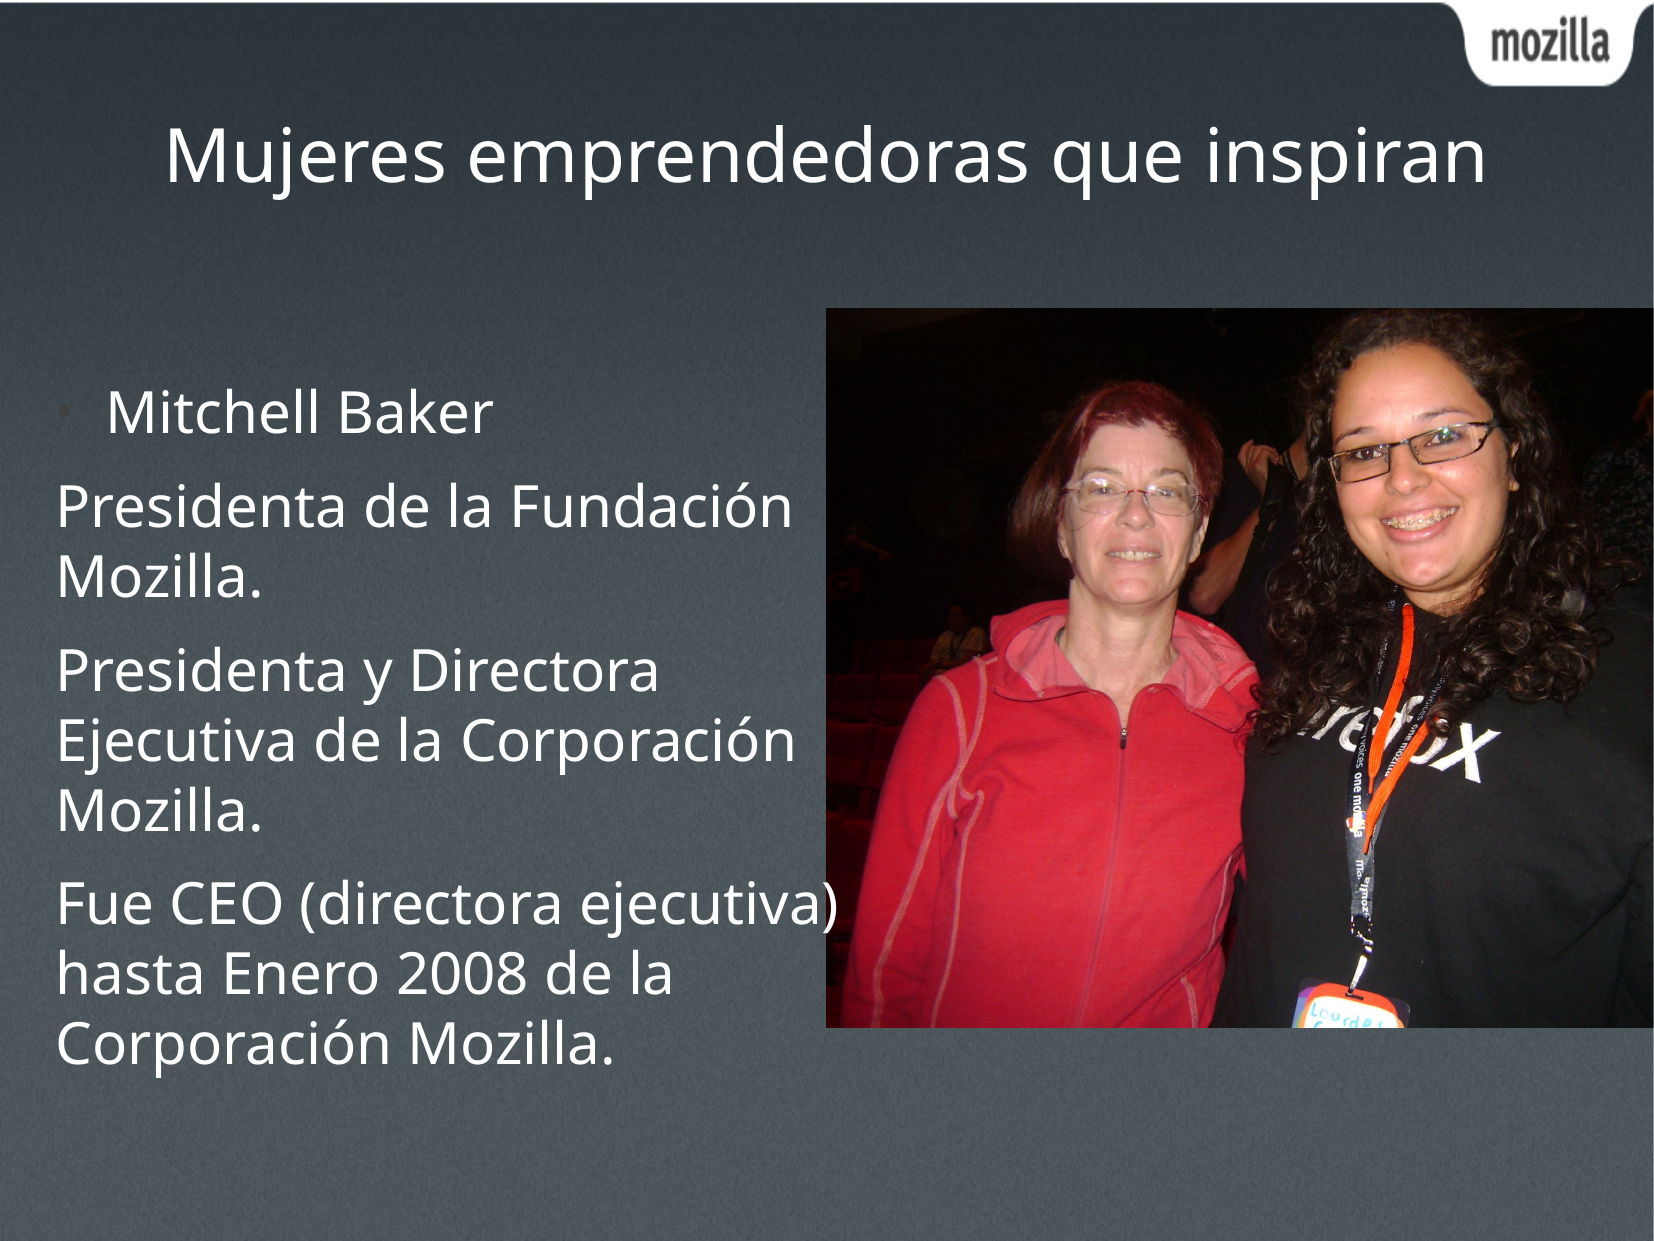

# Mujeres emprendedoras que inspiran
Mitchell Baker
Presidenta de la Fundación Mozilla.
Presidenta y Directora Ejecutiva de la Corporación Mozilla.
Fue CEO (directora ejecutiva) hasta Enero 2008 de la Corporación Mozilla.